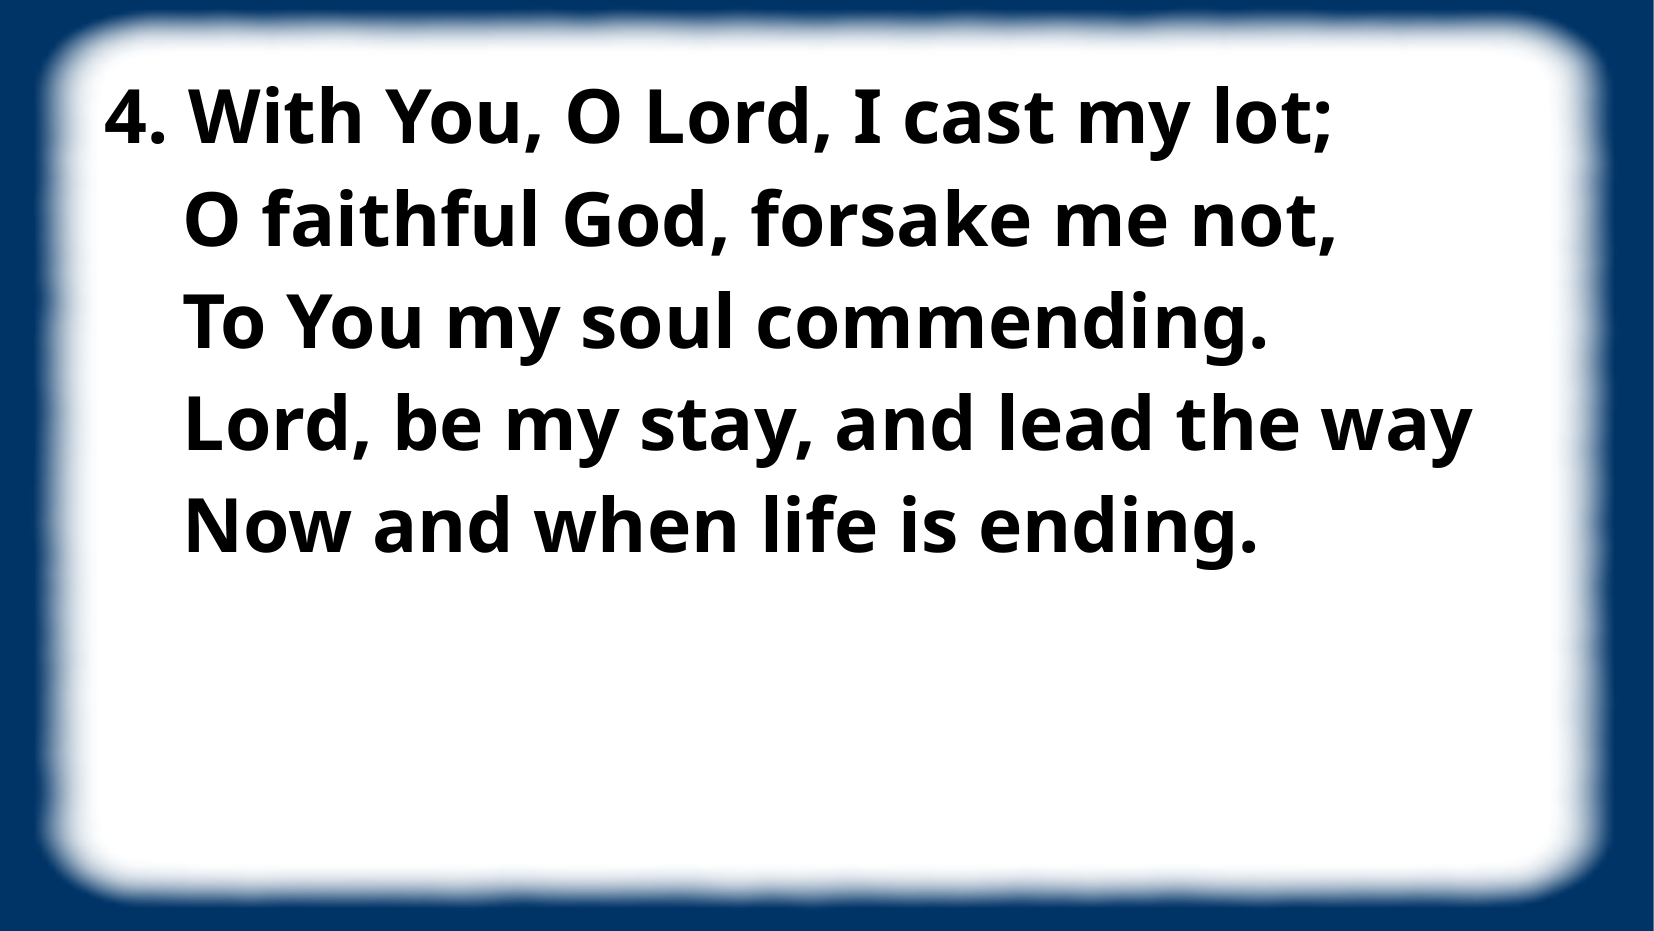

4. With You, O Lord, I cast my lot;
 O faithful God, forsake me not,
 To You my soul commending.
 Lord, be my stay, and lead the way
 Now and when life is ending.